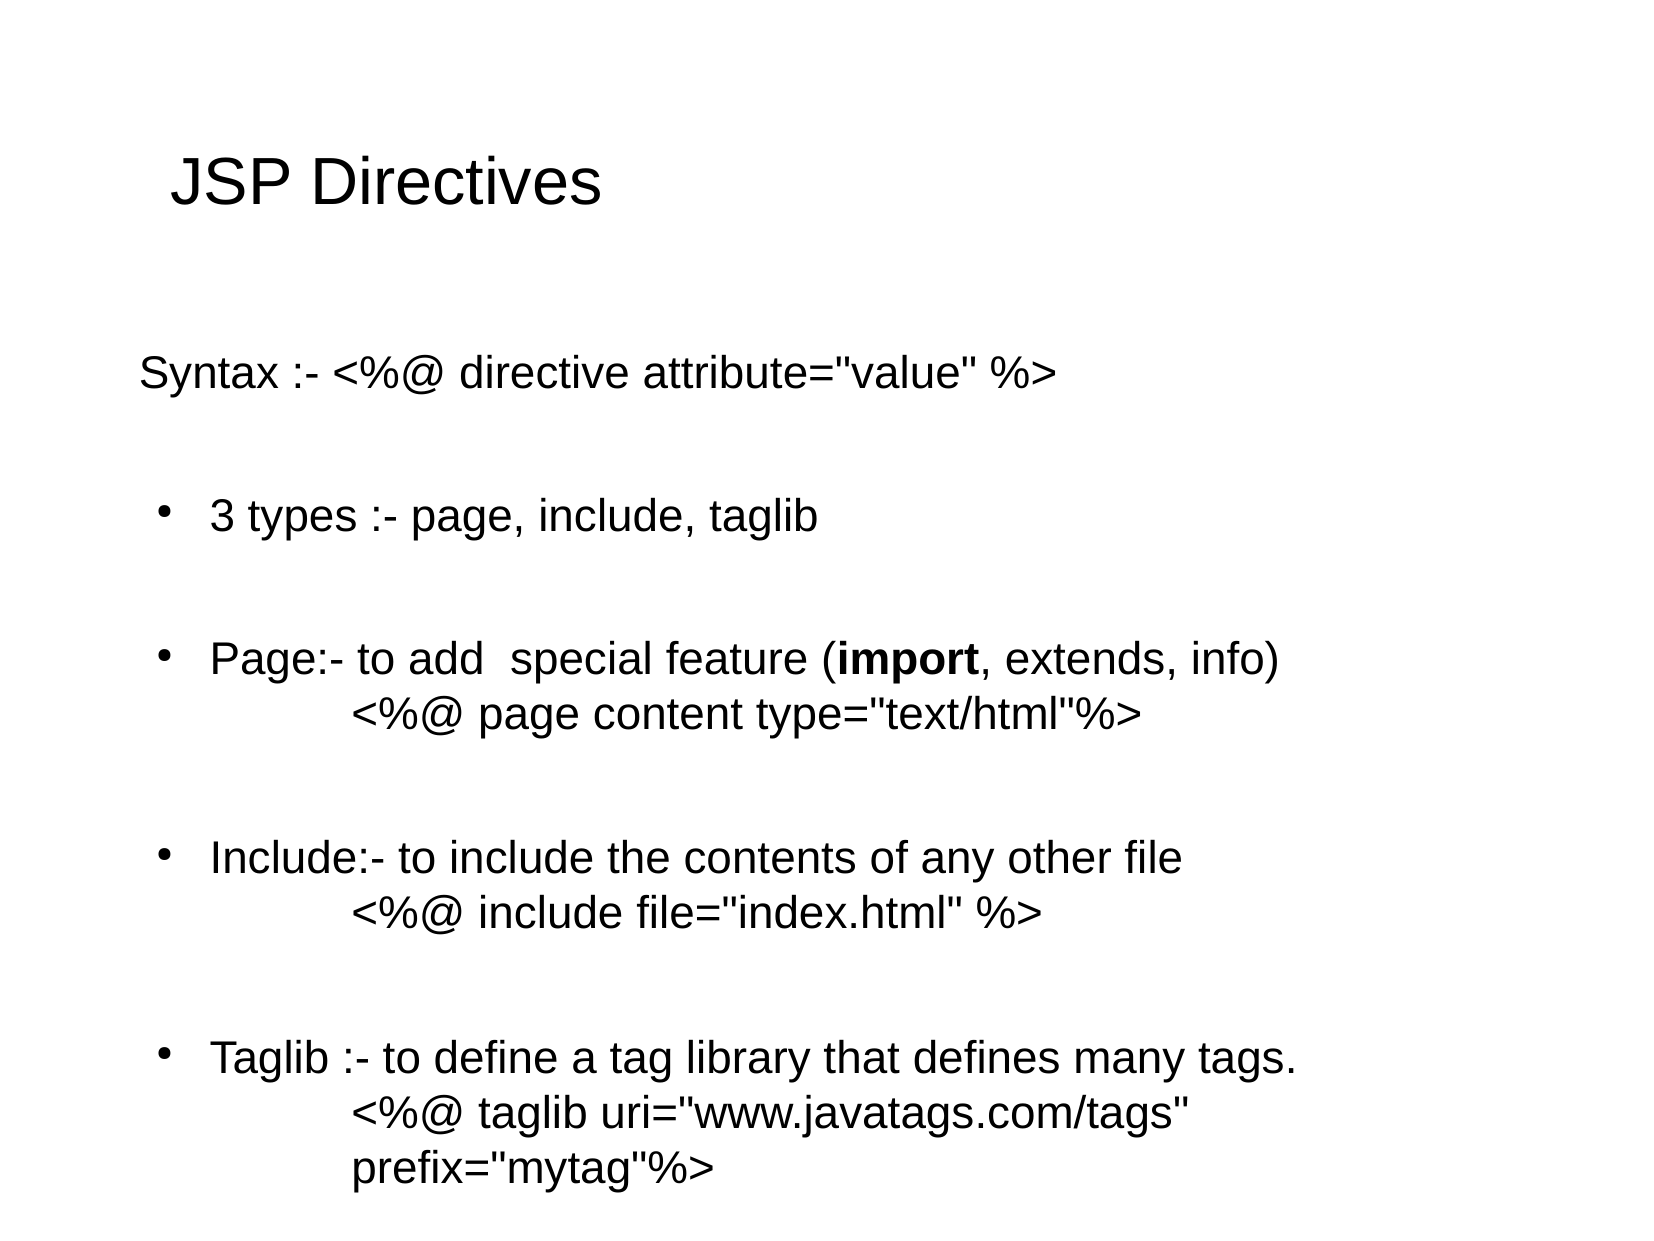

# JSP Directives
Syntax :- <%@ directive attribute="value" %>
3 types :- page, include, taglib
Page:- to add special feature (import, extends, info)
<%@ page content type="text/html"%>
Include:- to include the contents of any other file
<%@ include file="index.html" %>
Taglib :- to define a tag library that defines many tags.
<%@ taglib uri="www.javatags.com/tags" prefix="mytag"%>